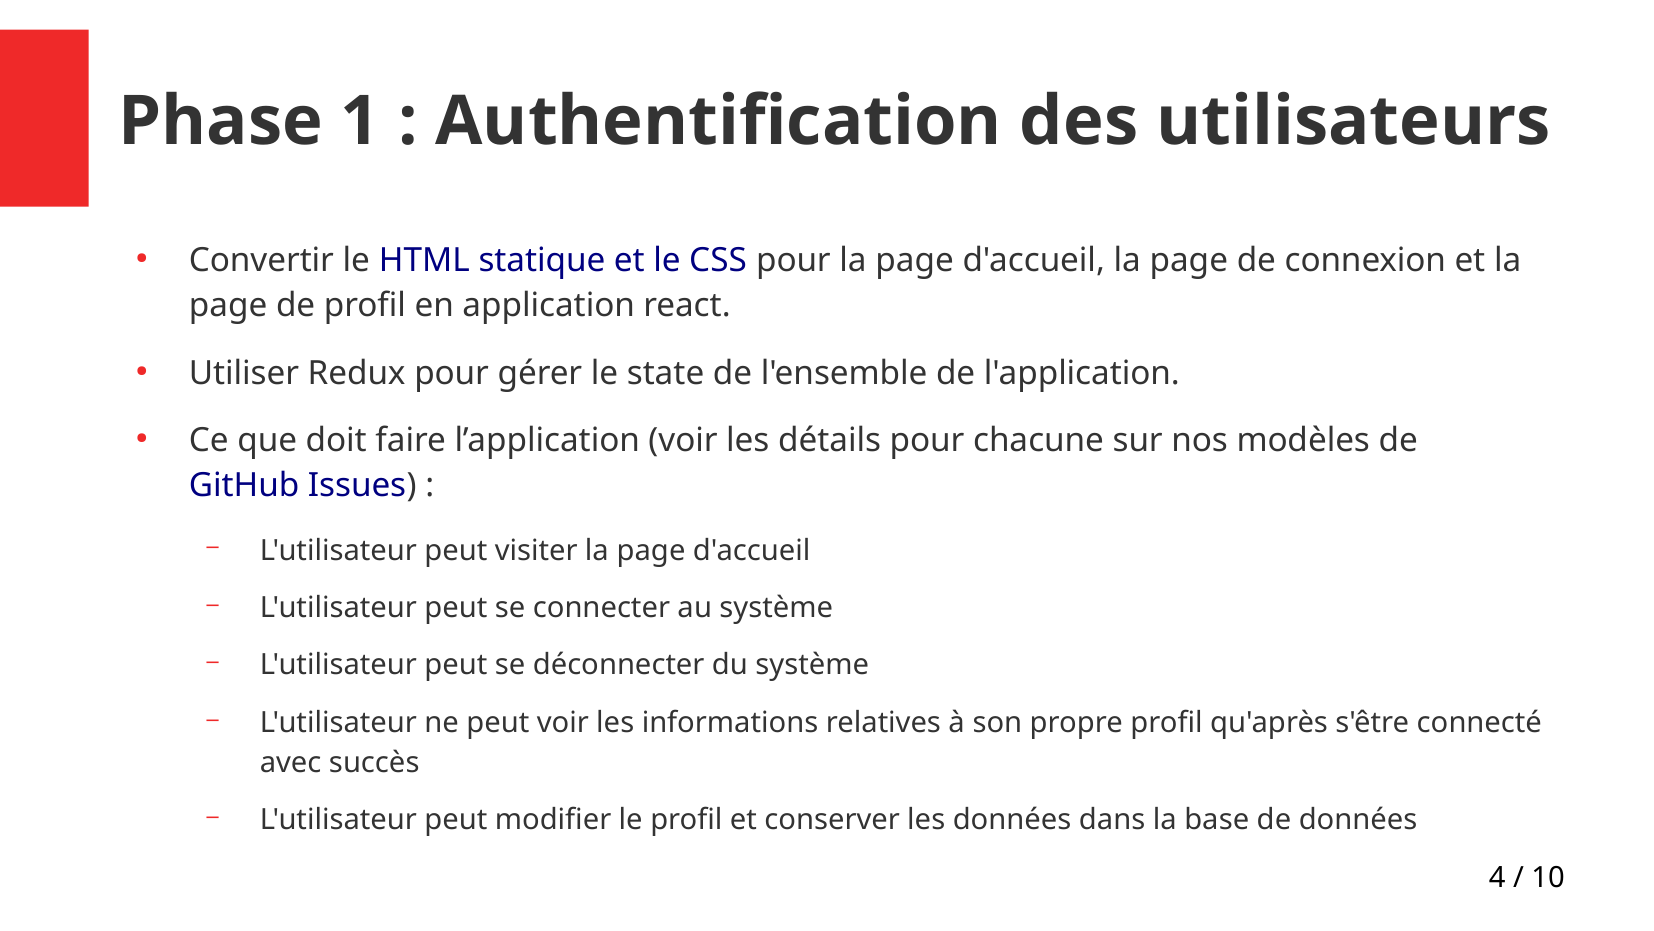

# Phase 1 : Authentification des utilisateurs
Convertir le HTML statique et le CSS pour la page d'accueil, la page de connexion et la page de profil en application react.
Utiliser Redux pour gérer le state de l'ensemble de l'application.
Ce que doit faire l’application (voir les détails pour chacune sur nos modèles de GitHub Issues) :
L'utilisateur peut visiter la page d'accueil
L'utilisateur peut se connecter au système
L'utilisateur peut se déconnecter du système
L'utilisateur ne peut voir les informations relatives à son propre profil qu'après s'être connecté avec succès
L'utilisateur peut modifier le profil et conserver les données dans la base de données
4